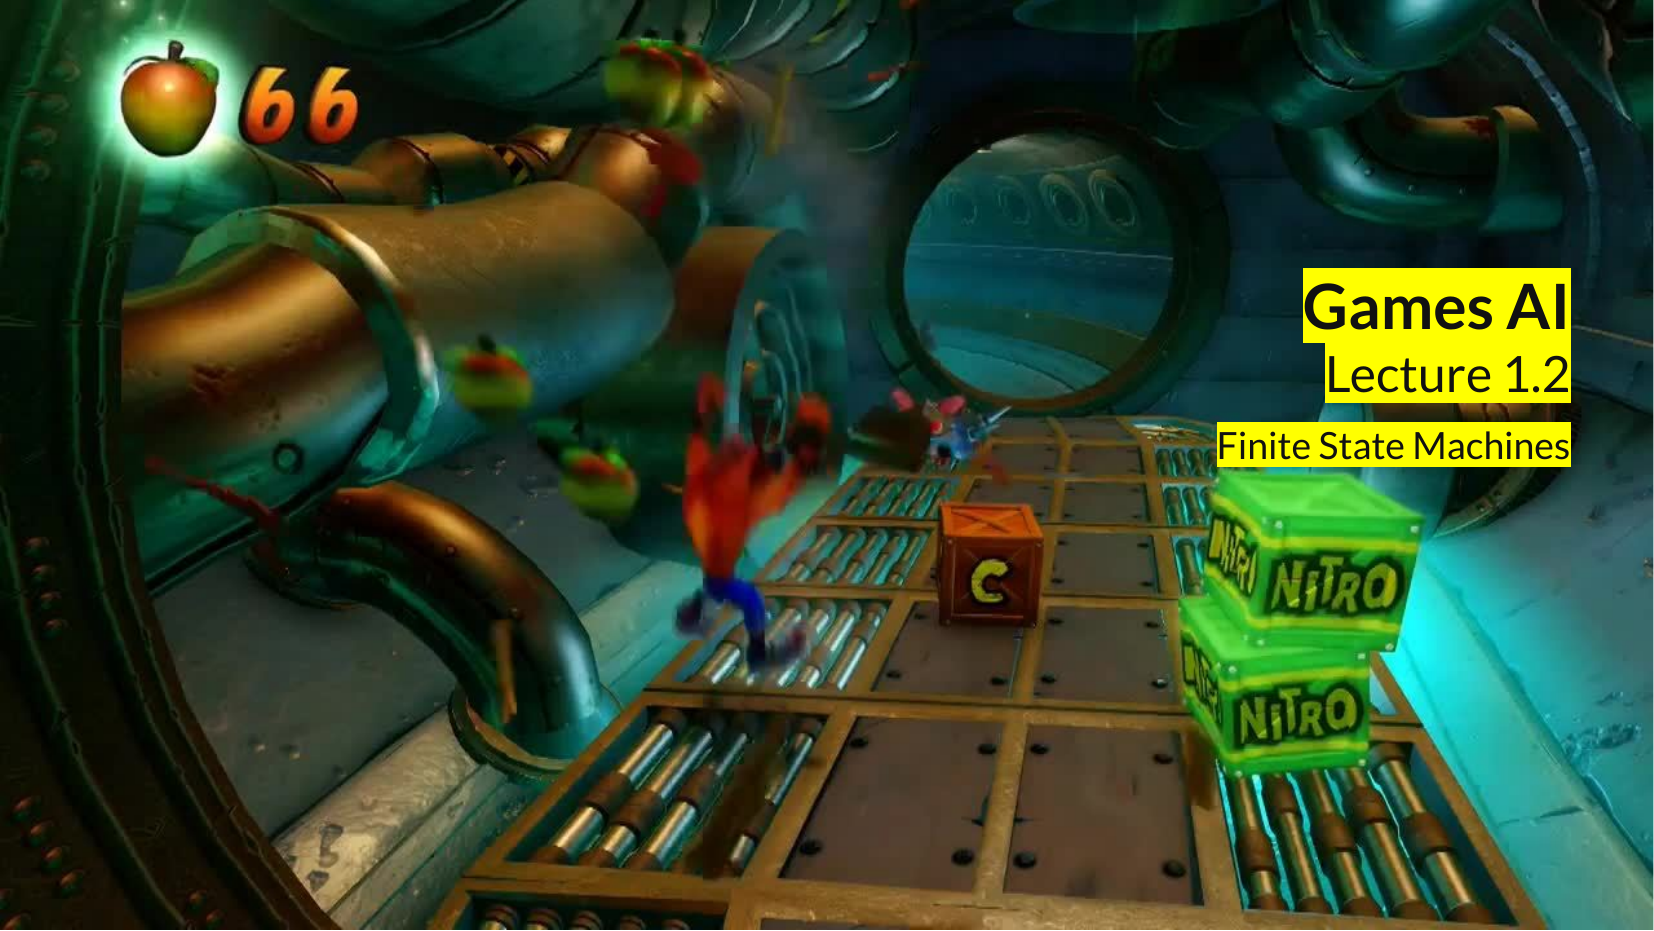

# Games AI
Lecture 1.2
Finite State Machines